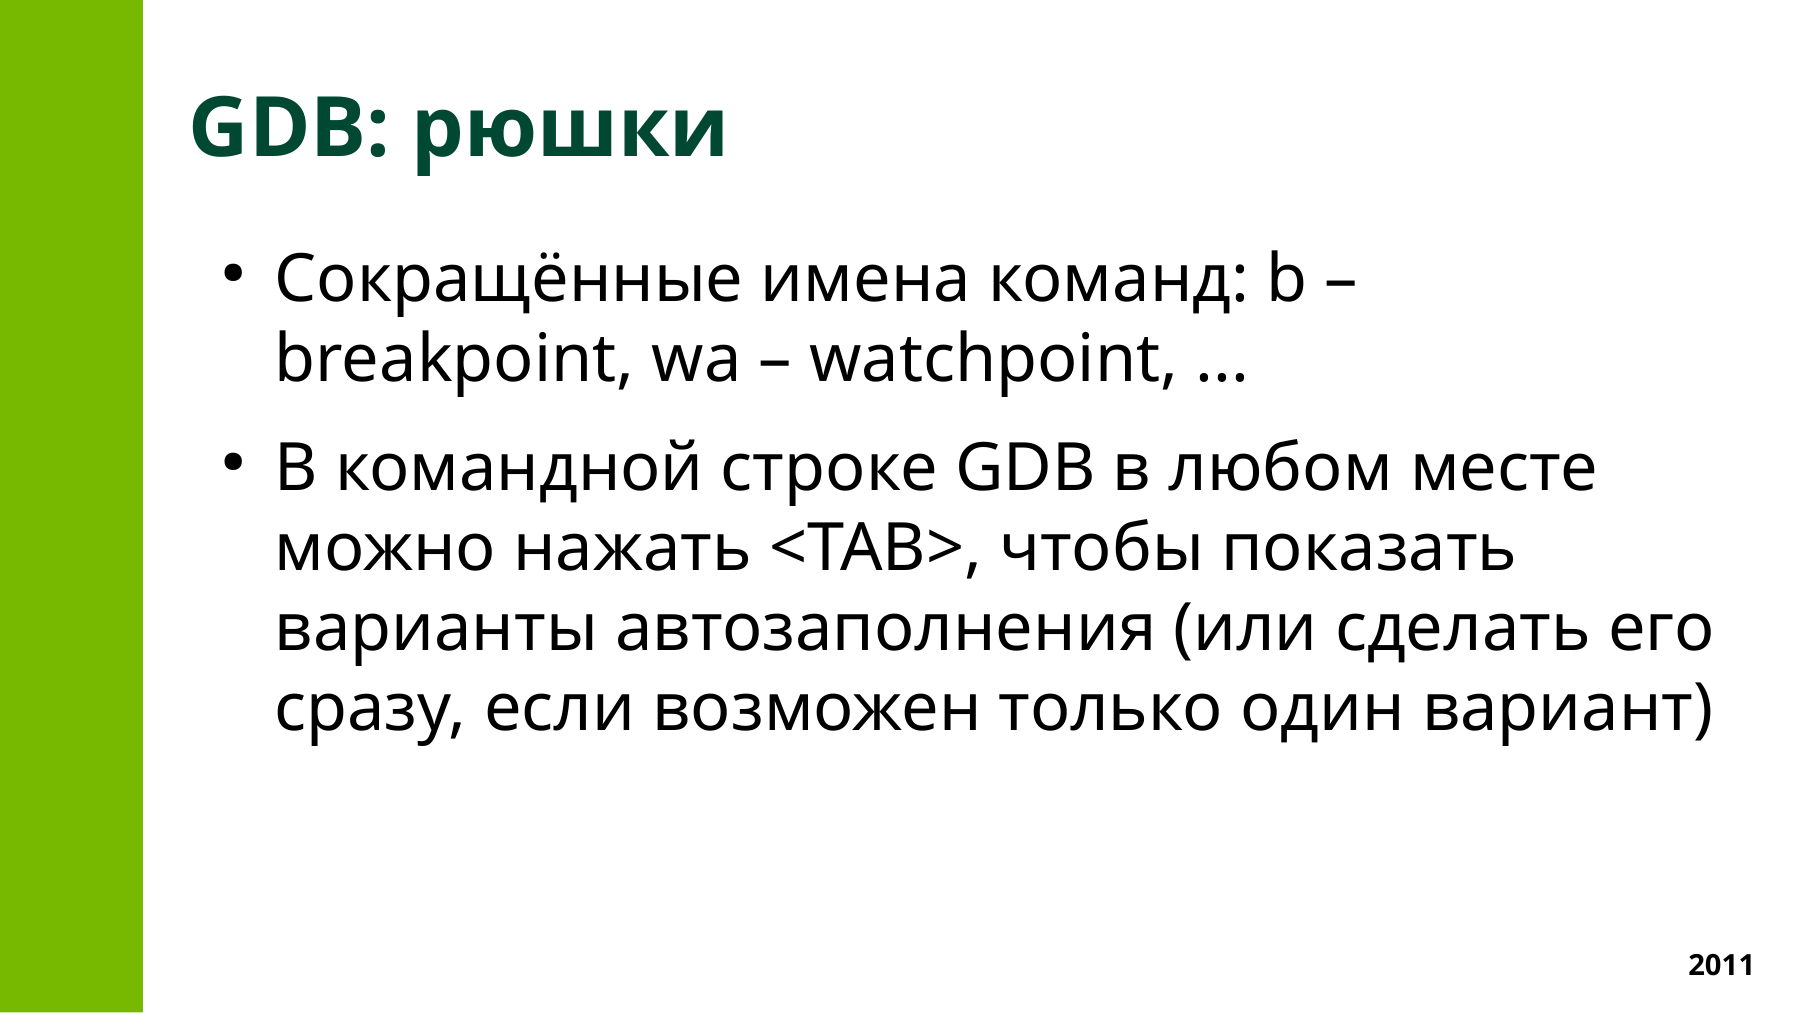

# GDB: рюшки
Сокращённые имена команд: b – breakpoint, wa – watchpoint, ...
В командной строке GDB в любом месте можно нажать <TAB>, чтобы показать варианты автозаполнения (или сделать его сразу, если возможен только один вариант)